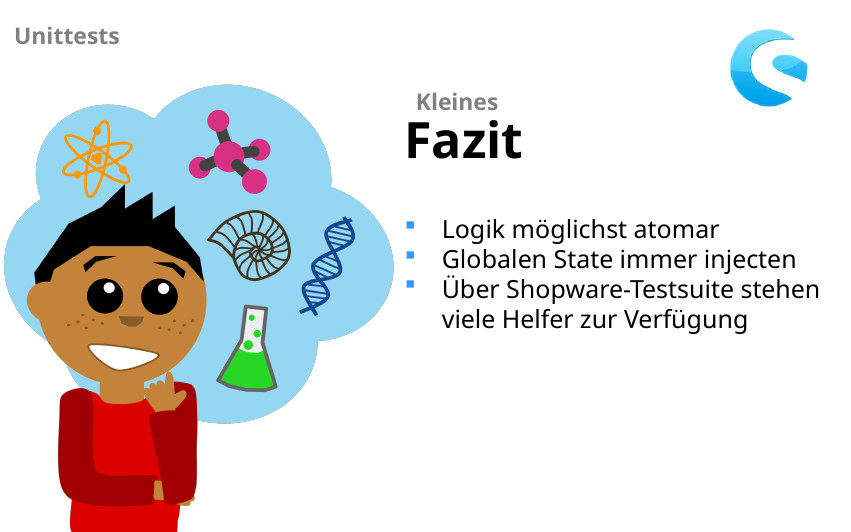

Unittests
# Kleines
Fazit
Logik möglichst atomar
Globalen State immer injecten
Über Shopware-Testsuite stehen viele Helfer zur Verfügung